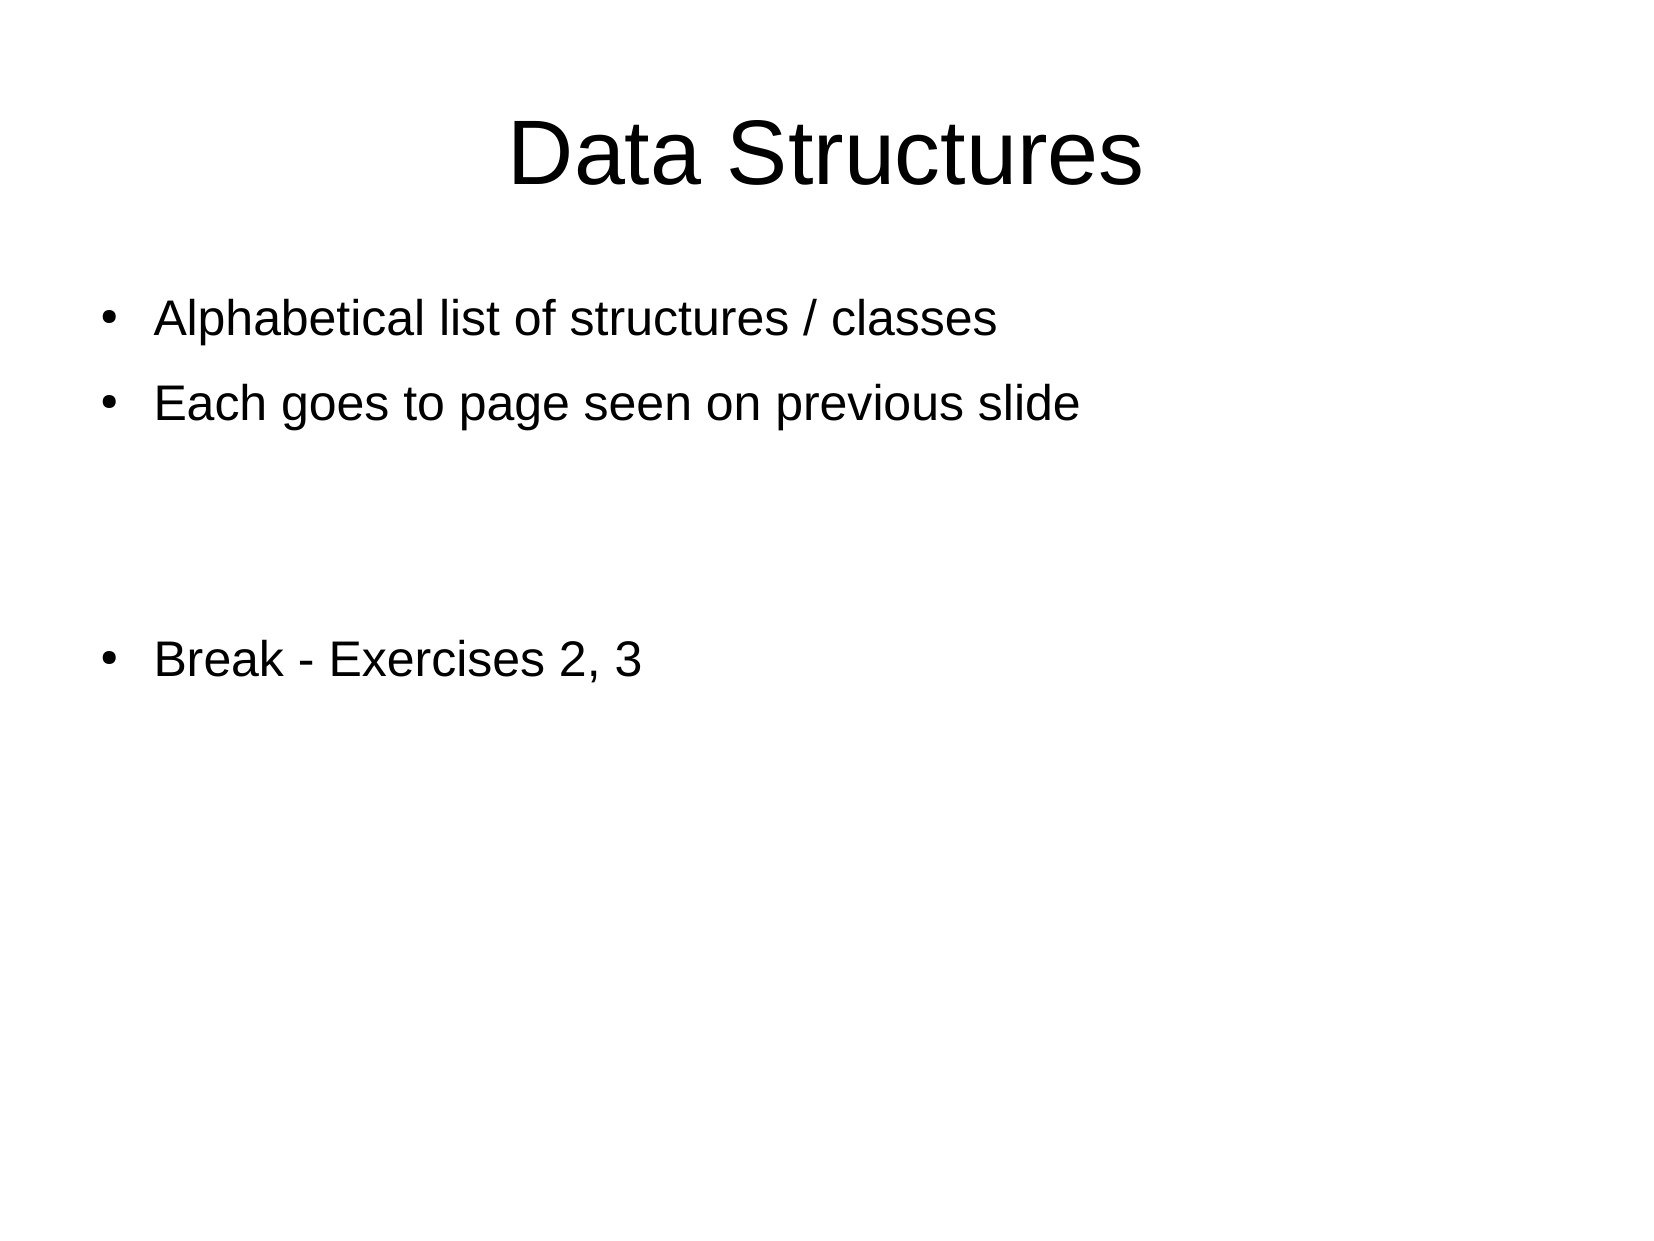

# Data Structures
Alphabetical list of structures / classes
Each goes to page seen on previous slide
Break - Exercises 2, 3